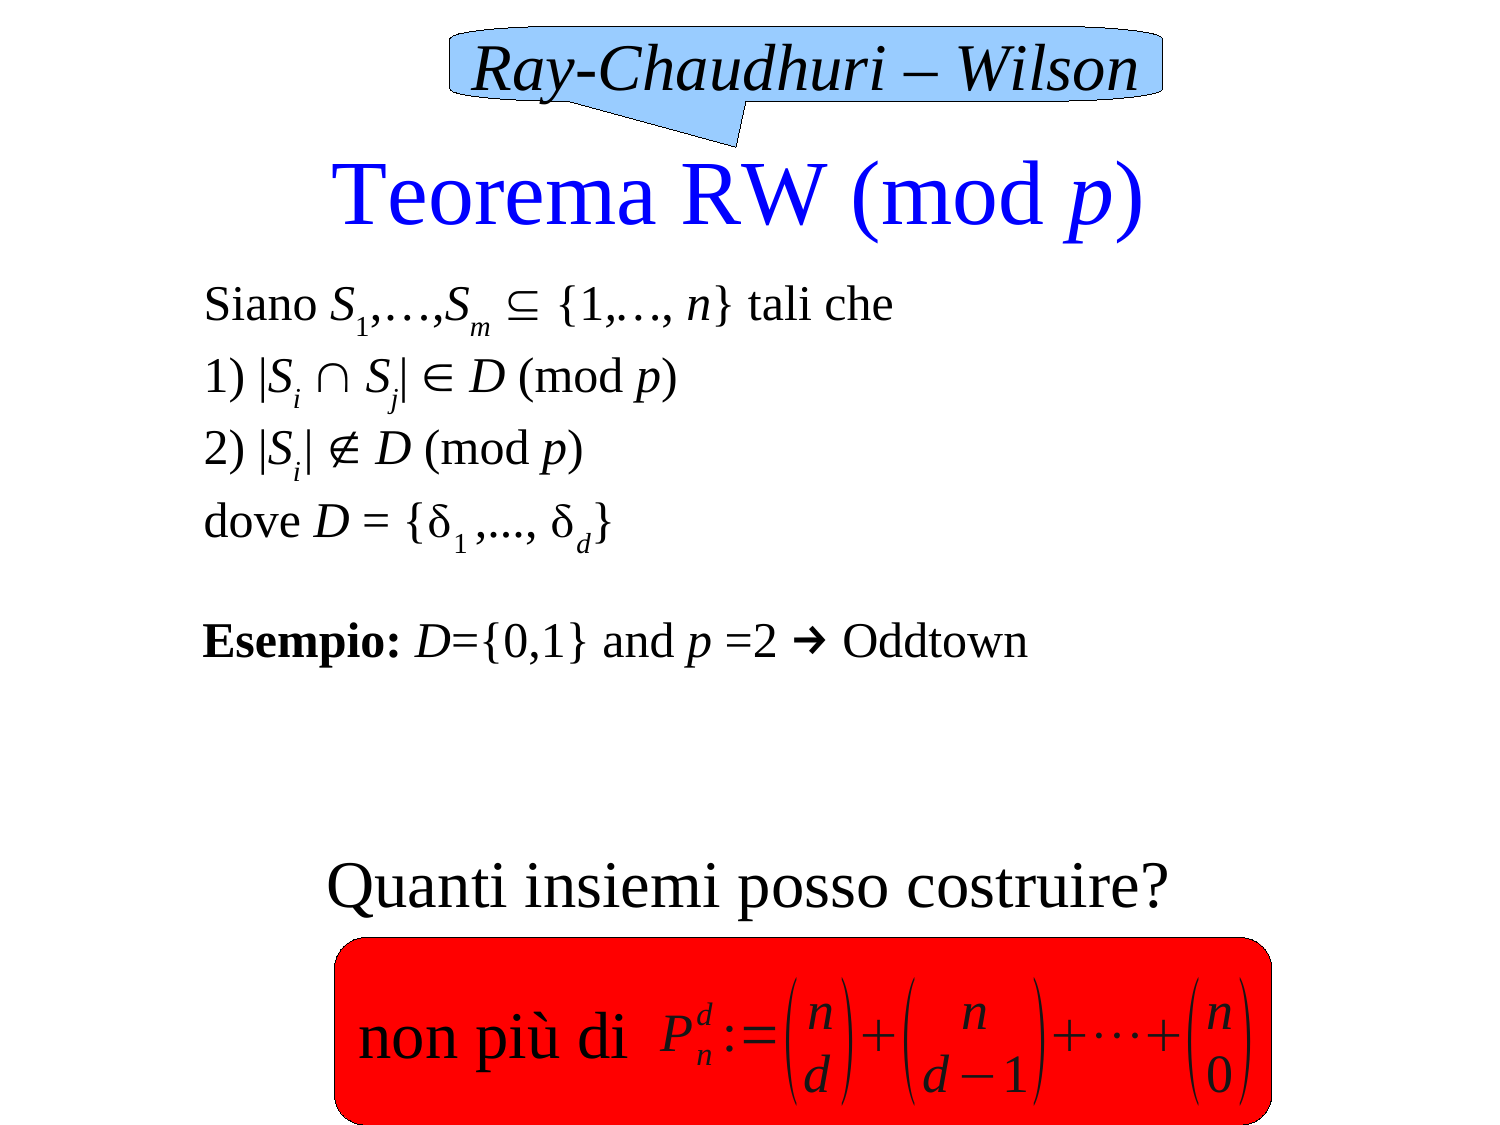

Ray-Chaudhuri – Wilson
# Teorema RW (mod p)
Siano S1,…,Sm  {1,…, n} tali che
 |Si  Sj| ∈ D (mod p)
 |Si|  D (mod p)
dove D = {1 ,..., d}
Esempio: D={0,1} and p =2 → Oddtown
Quanti insiemi posso costruire?
non più di